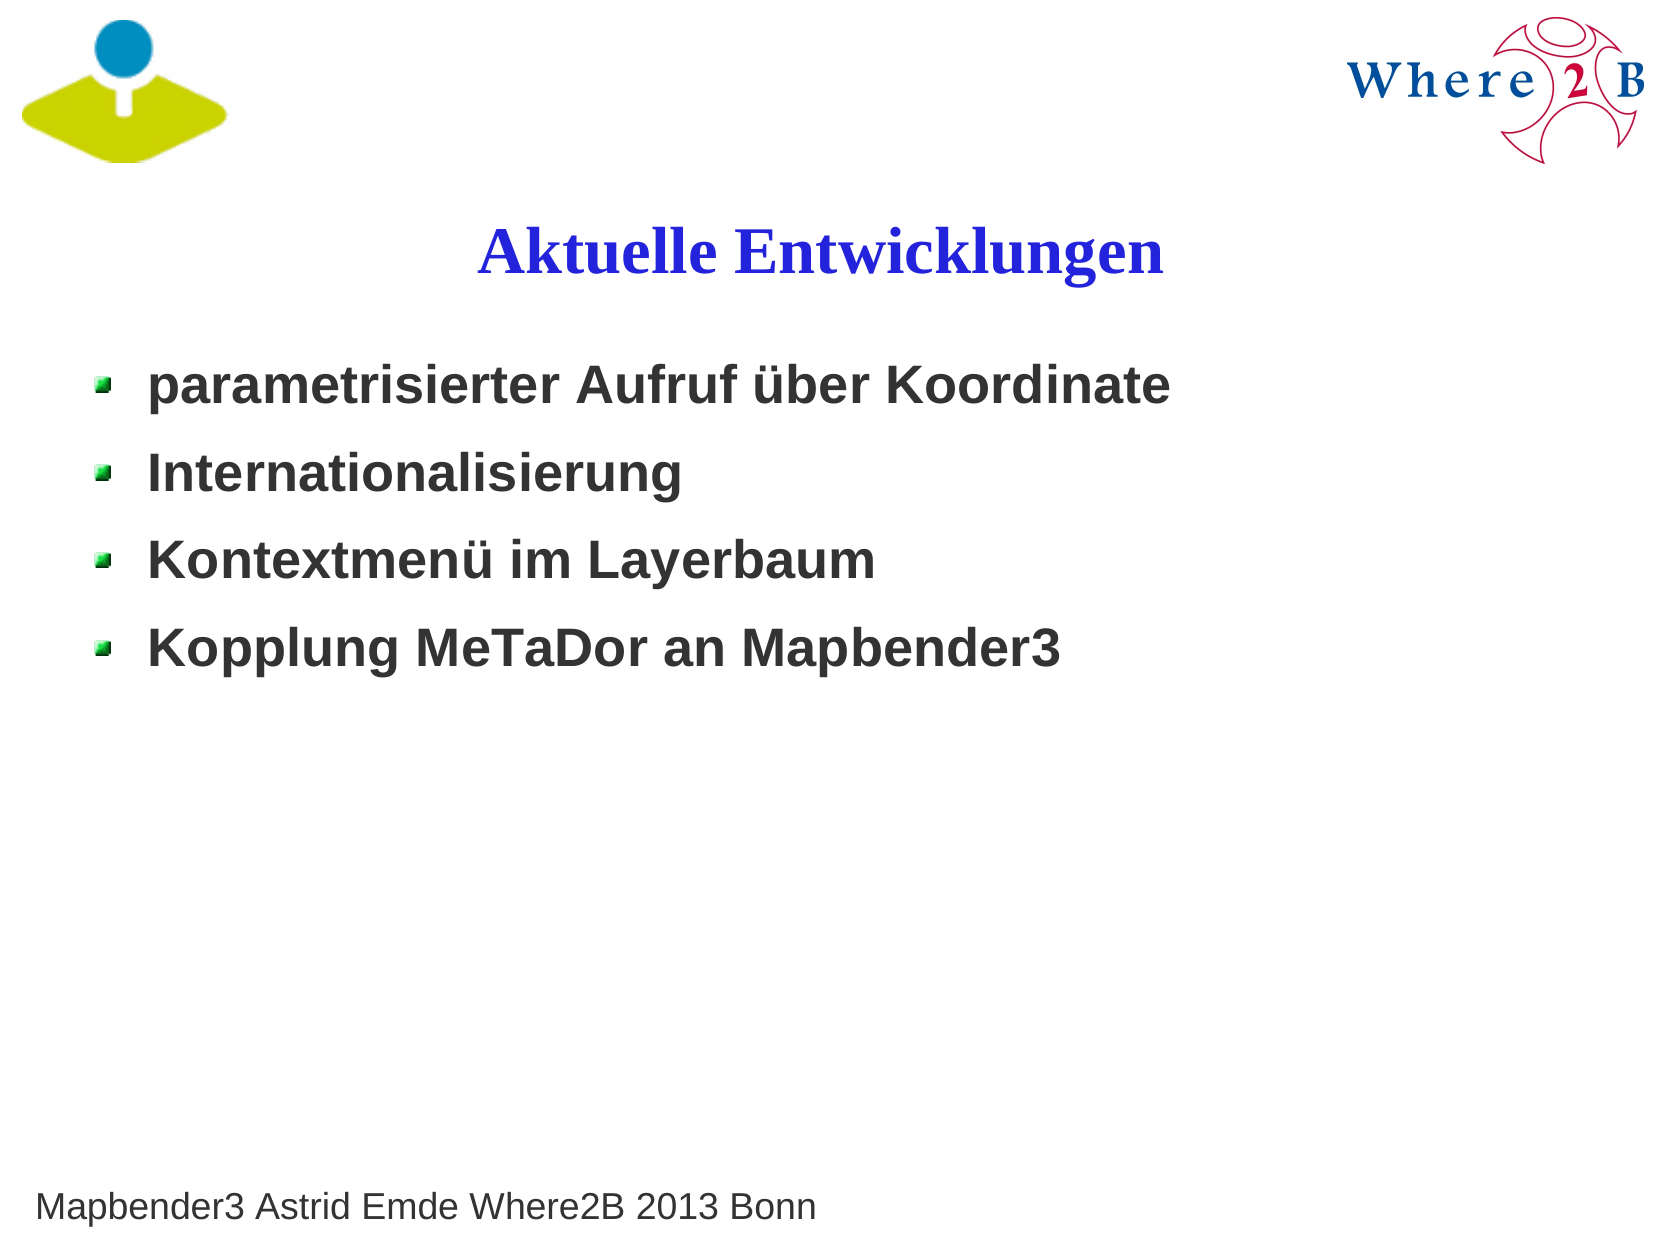

# Aktuelle Entwicklungen
parametrisierter Aufruf über Koordinate
Internationalisierung
Kontextmenü im Layerbaum
Kopplung MeTaDor an Mapbender3